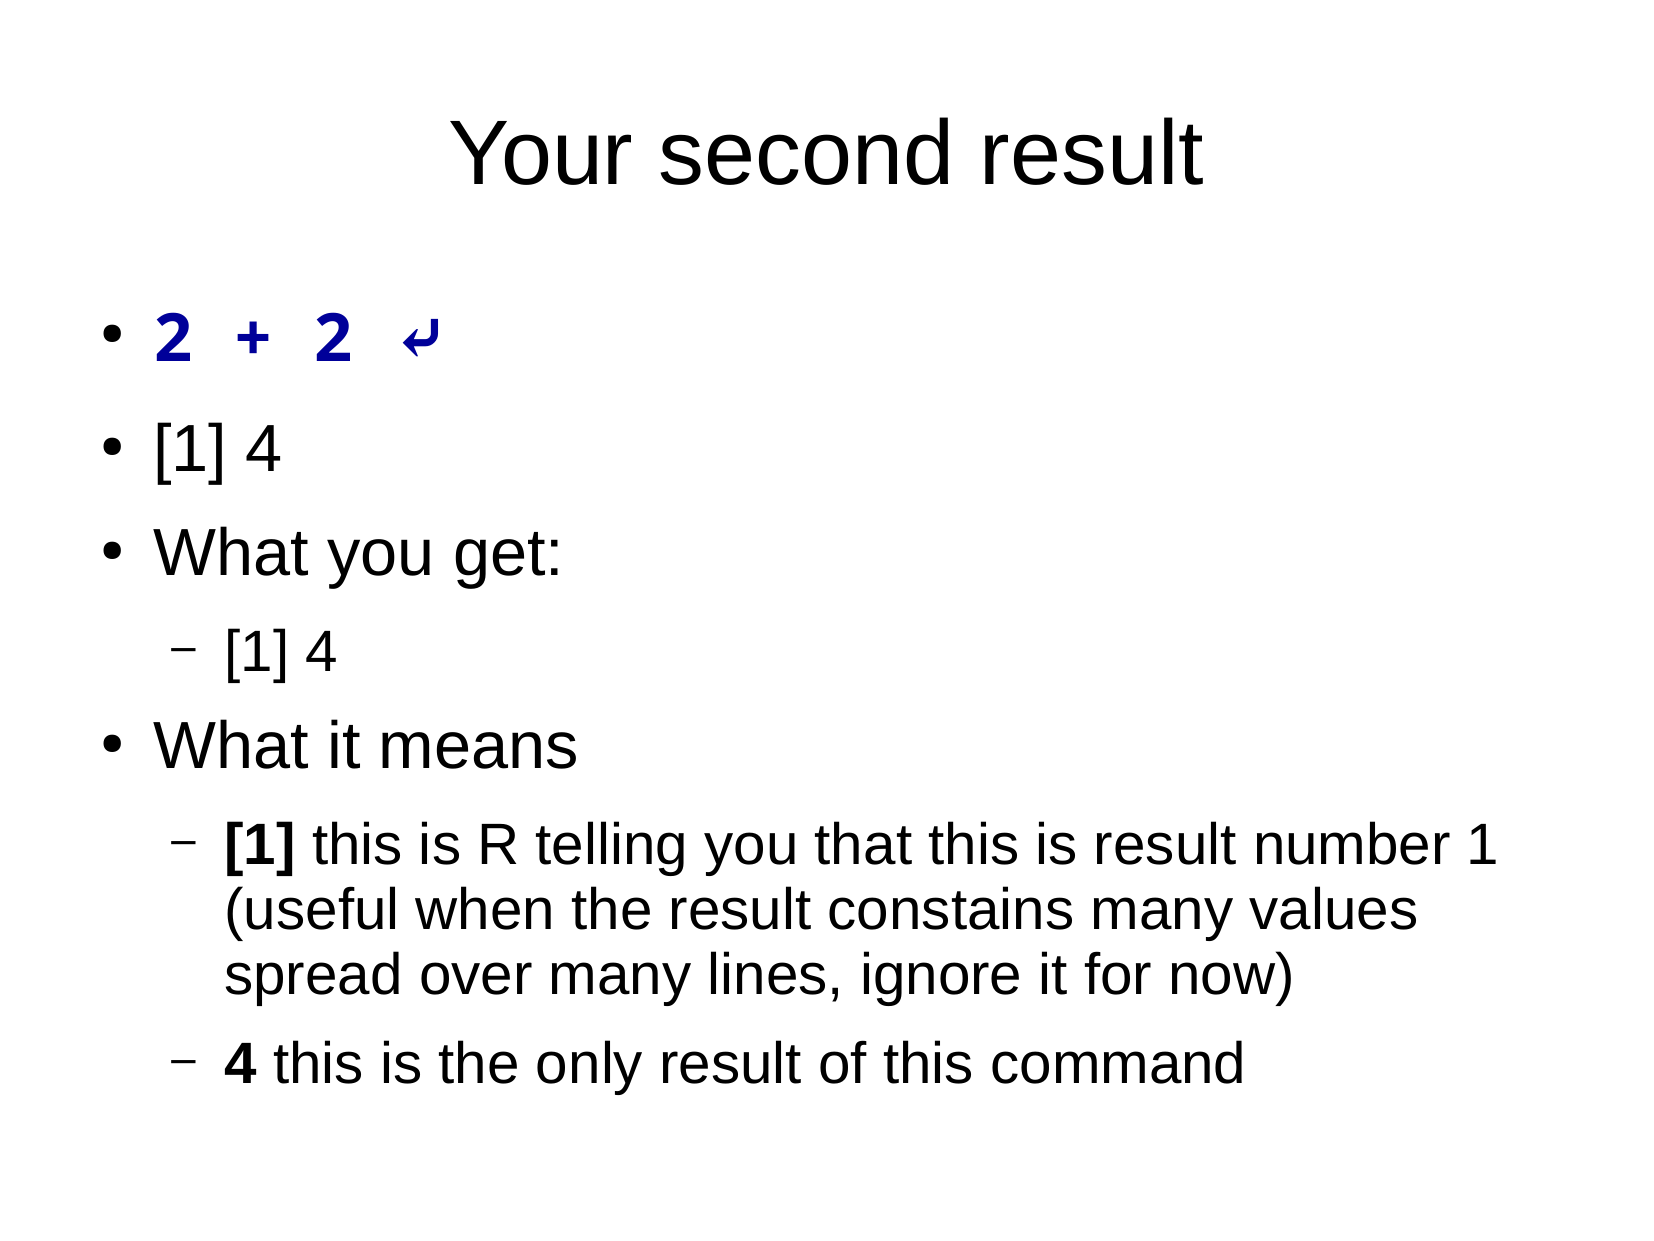

# Your second result
2 + 2 ⤶
[1] 4
What you get:
[1] 4
What it means
[1] this is R telling you that this is result number 1 (useful when the result constains many values spread over many lines, ignore it for now)
4 this is the only result of this command